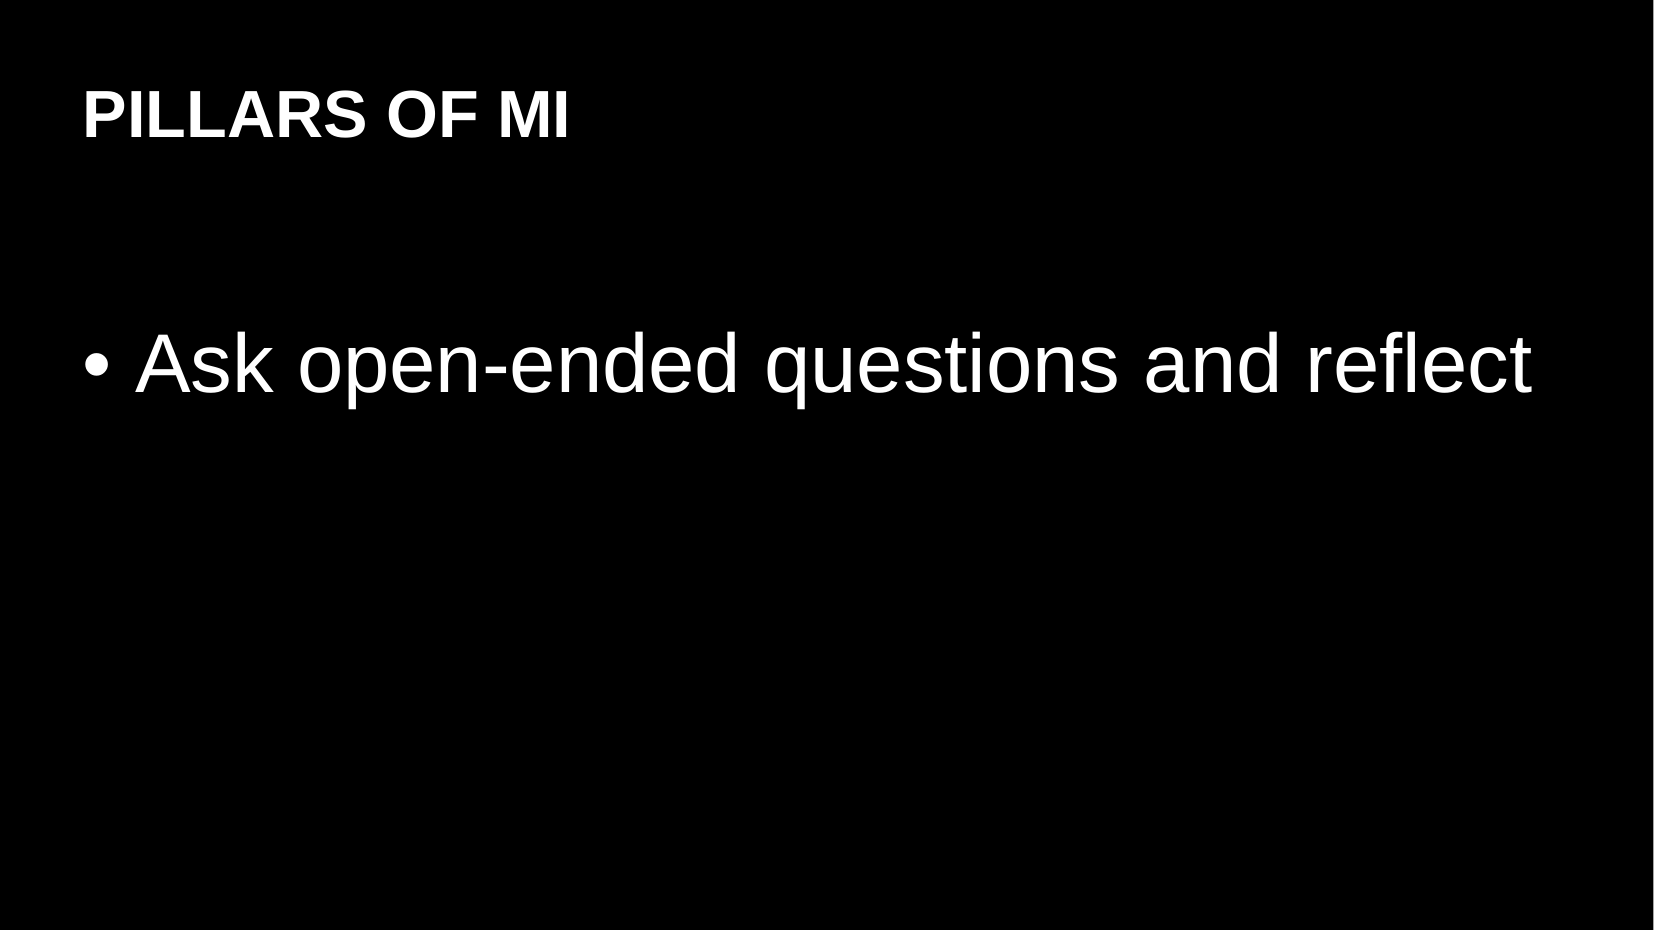

# PILLARS OF MI
• Ask open-ended questions and reflect